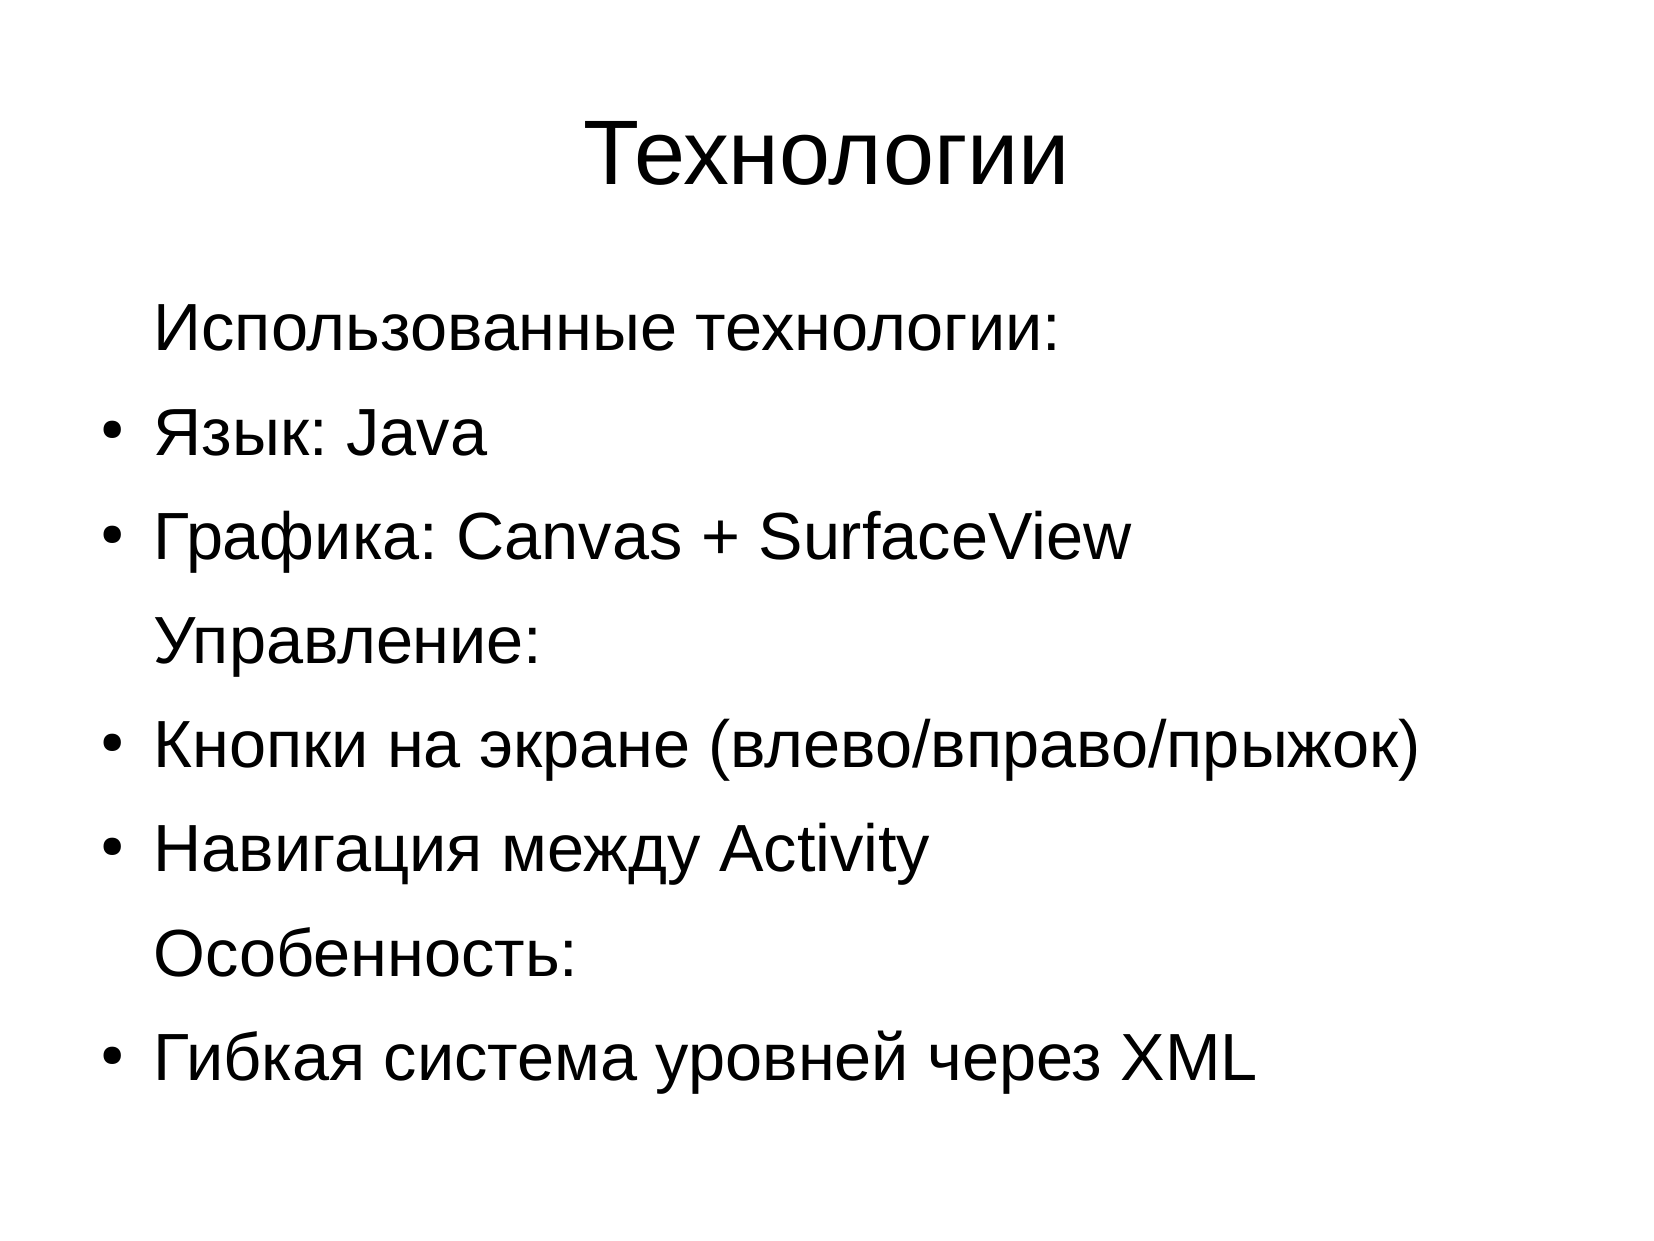

# Технологии
Использованные технологии:
Язык: Java
Графика: Canvas + SurfaceView
Управление:
Кнопки на экране (влево/вправо/прыжок)
Навигация между Activity
Особенность:
Гибкая система уровней через XML